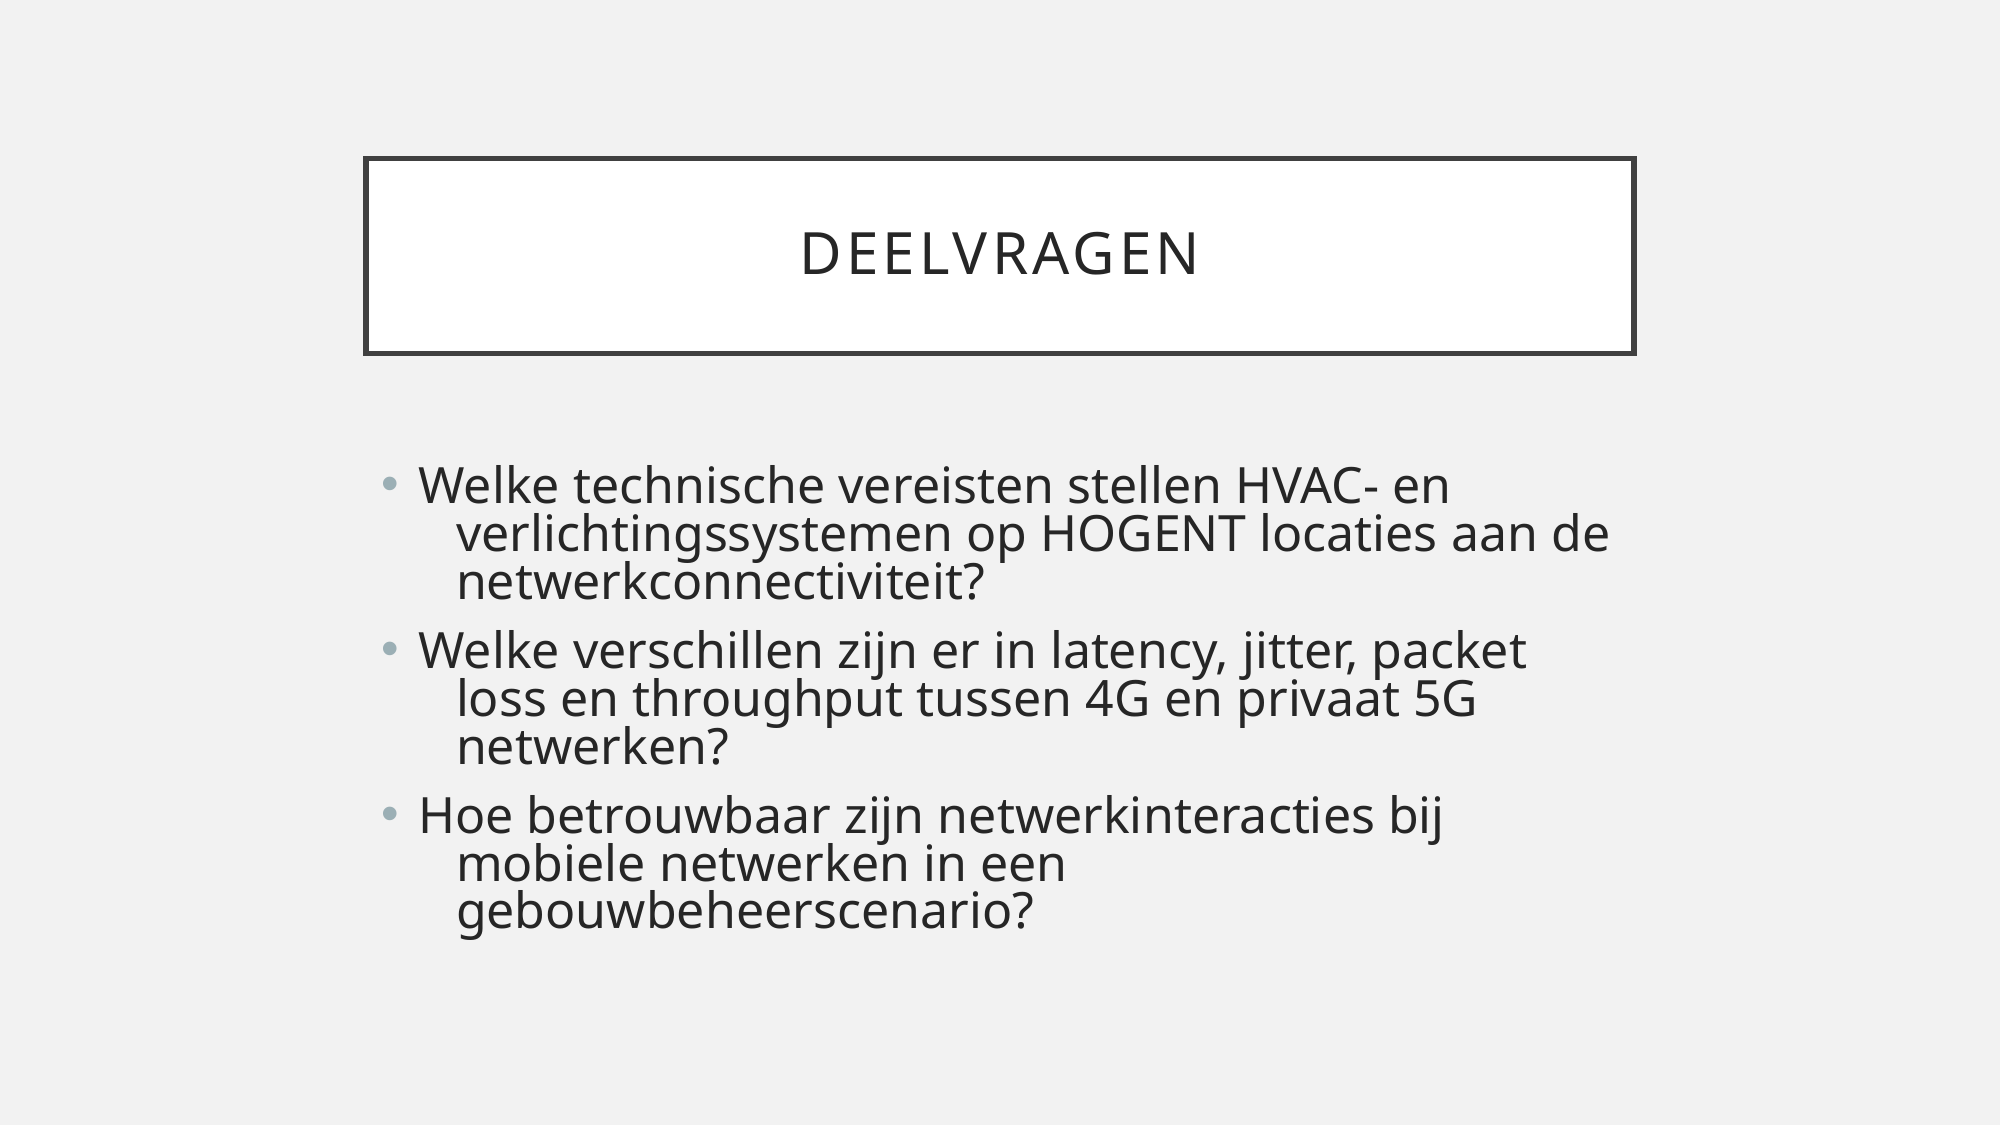

# Deelvragen
Welke technische vereisten stellen HVAC- en verlichtingssystemen op HOGENT locaties aan de netwerkconnectiviteit?
Welke verschillen zijn er in latency, jitter, packet loss en throughput tussen 4G en privaat 5G netwerken?
Hoe betrouwbaar zijn netwerkinteracties bij mobiele netwerken in een gebouwbeheerscenario?